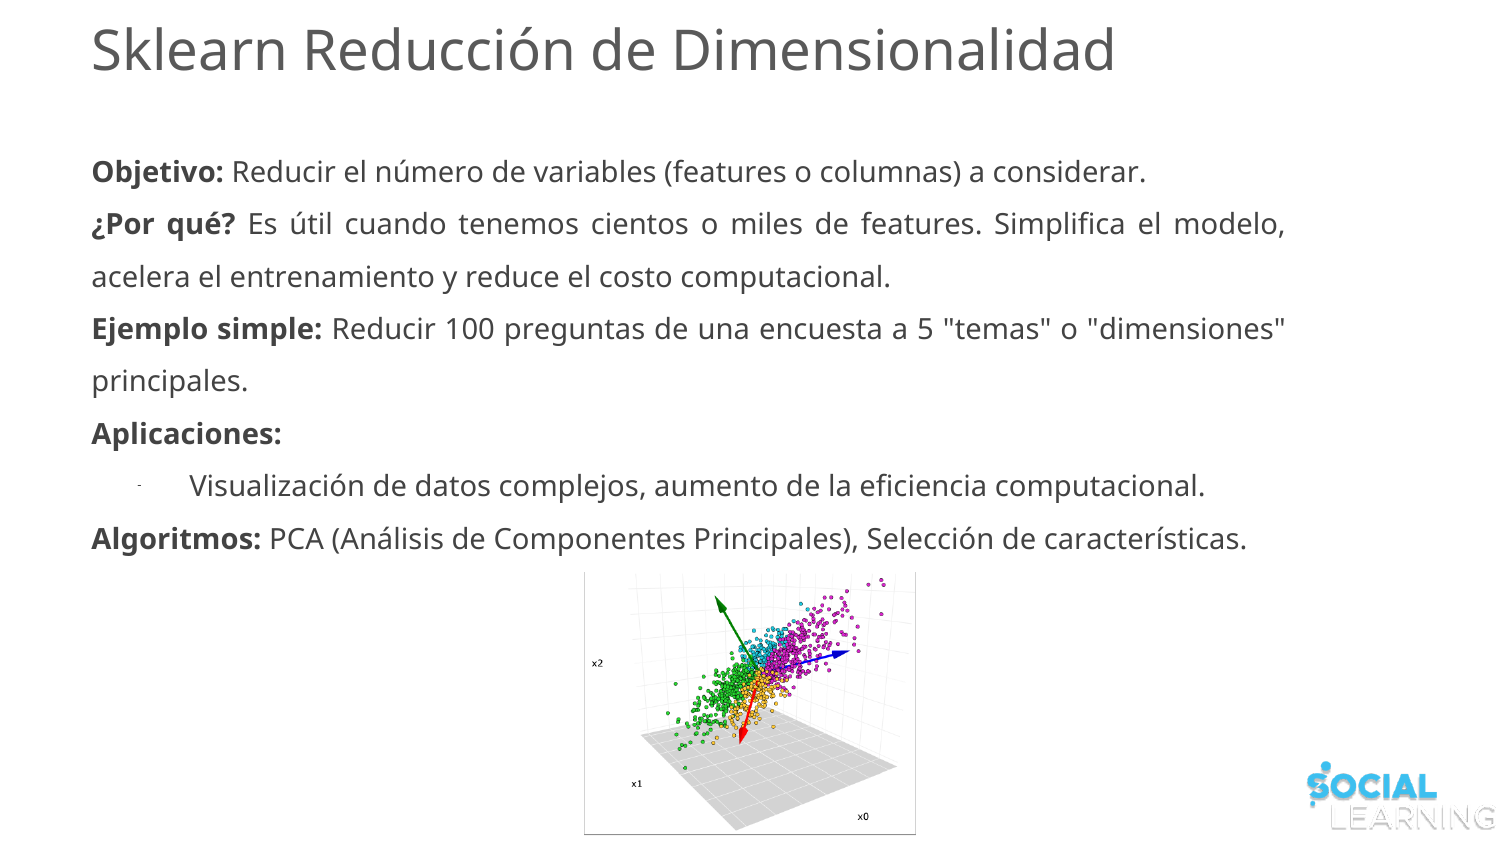

Sklearn Reducción de Dimensionalidad
Objetivo: Reducir el número de variables (features o columnas) a considerar.
¿Por qué? Es útil cuando tenemos cientos o miles de features. Simplifica el modelo, acelera el entrenamiento y reduce el costo computacional.
Ejemplo simple: Reducir 100 preguntas de una encuesta a 5 "temas" o "dimensiones" principales.
Aplicaciones:
Visualización de datos complejos, aumento de la eficiencia computacional.
Algoritmos: PCA (Análisis de Componentes Principales), Selección de características.